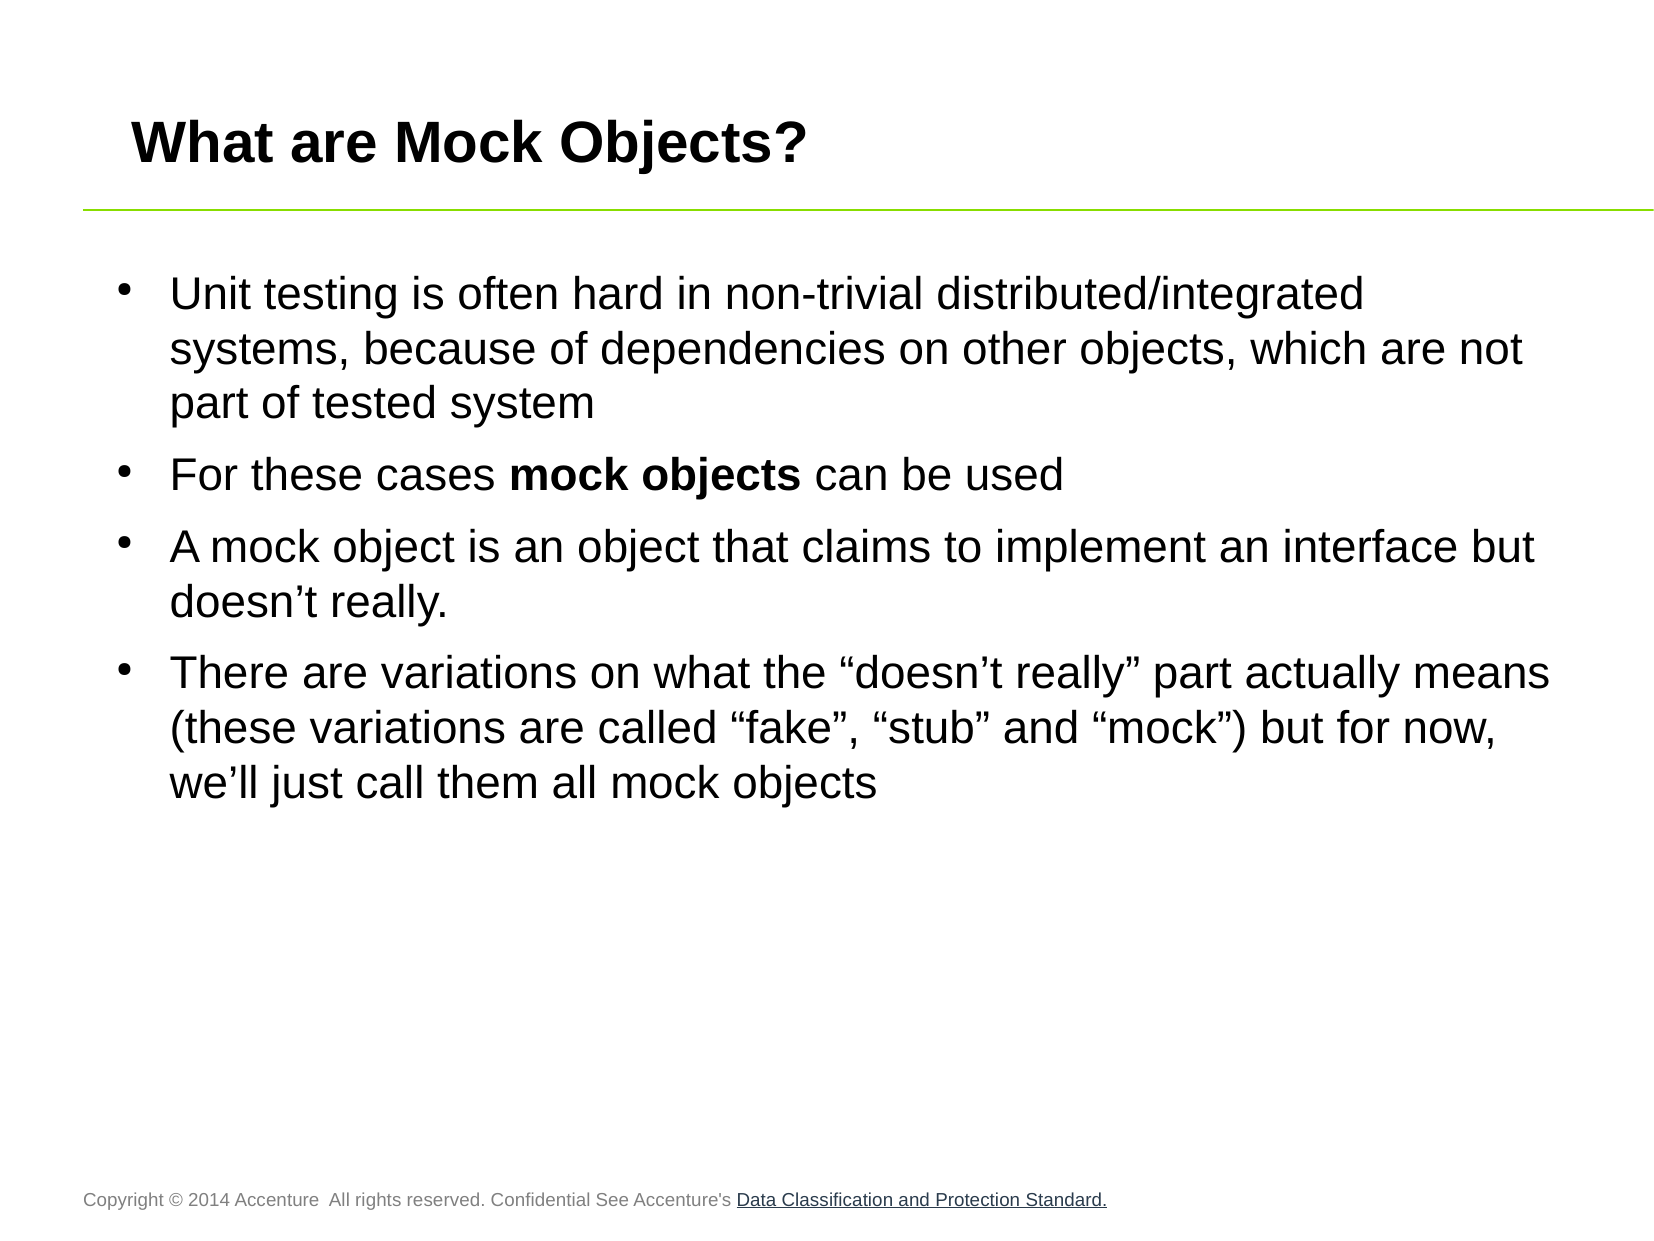

# What are Mock Objects?
Unit testing is often hard in non-trivial distributed/integrated systems, because of dependencies on other objects, which are not part of tested system
For these cases mock objects can be used
A mock object is an object that claims to implement an interface but doesn’t really.
There are variations on what the “doesn’t really” part actually means (these variations are called “fake”, “stub” and “mock”) but for now, we’ll just call them all mock objects